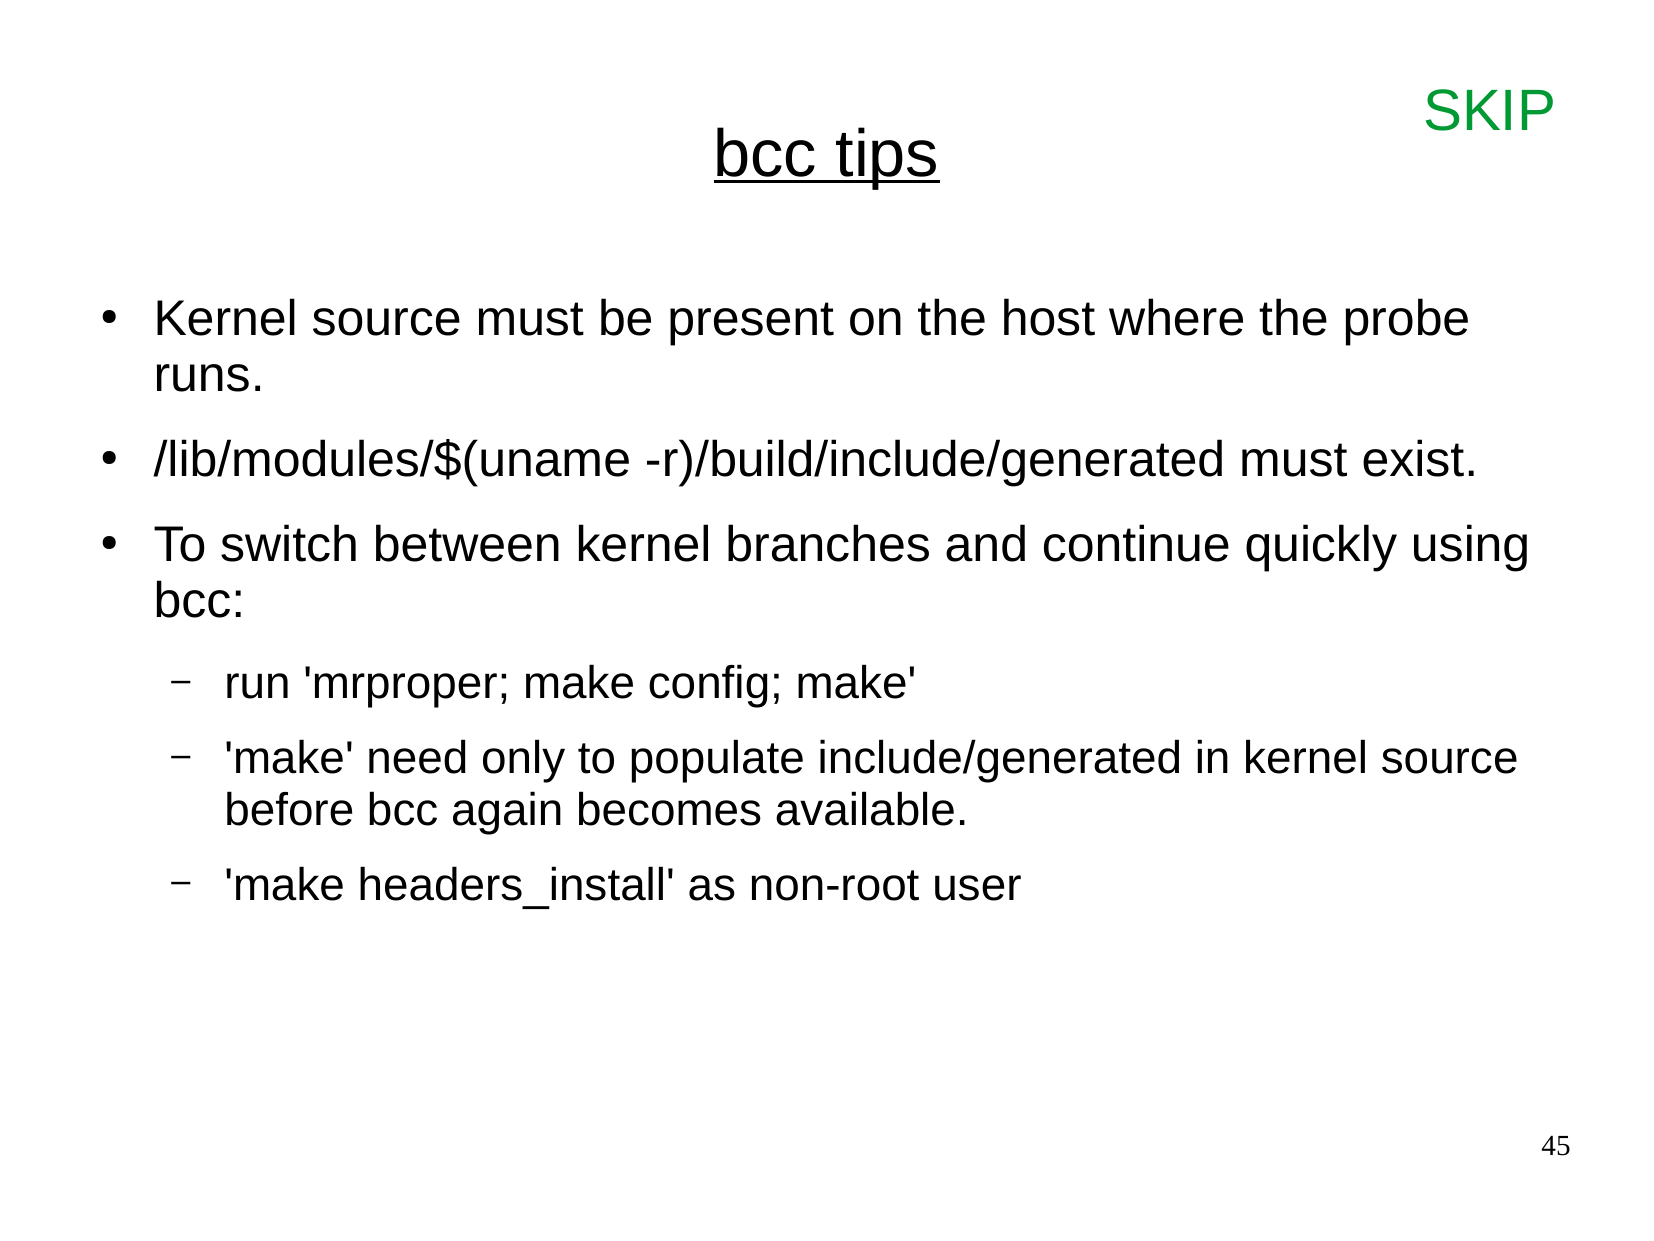

# bcc tips
SKIP
Kernel source must be present on the host where the probe runs.
/lib/modules/$(uname -r)/build/include/generated must exist.
To switch between kernel branches and continue quickly using bcc:
run 'mrproper; make config; make'
'make' need only to populate include/generated in kernel source before bcc again becomes available.
'make headers_install' as non-root user
45